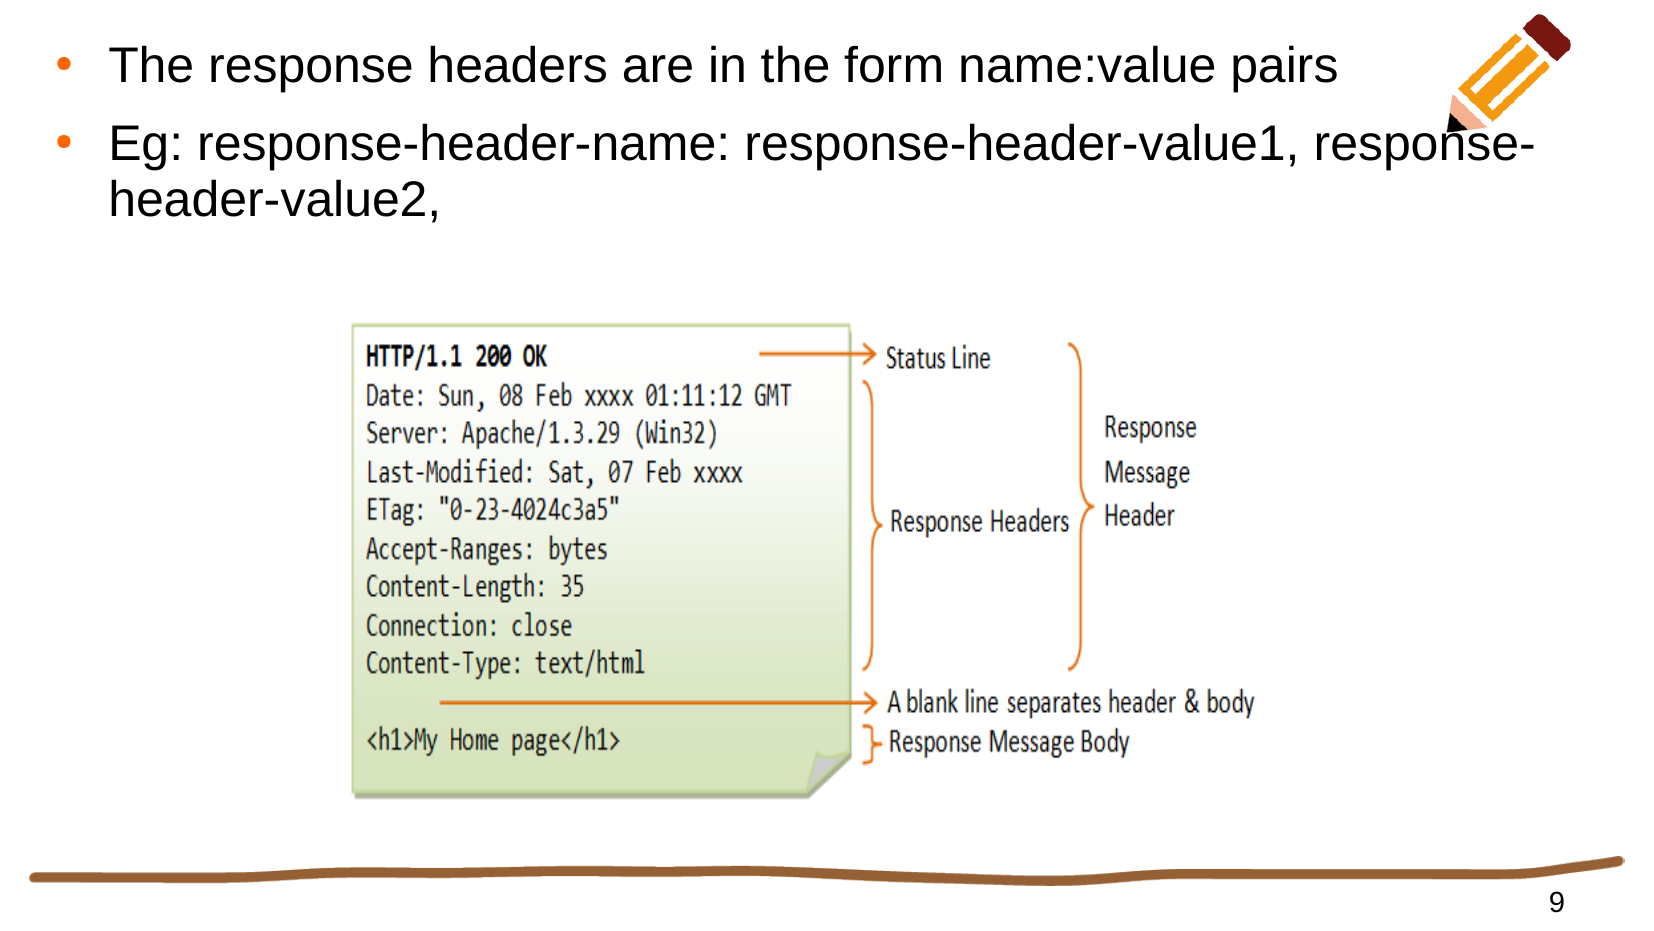

# The response headers are in the form name:value pairs
Eg: response-header-name: response-header-value1, response-header-value2,
9